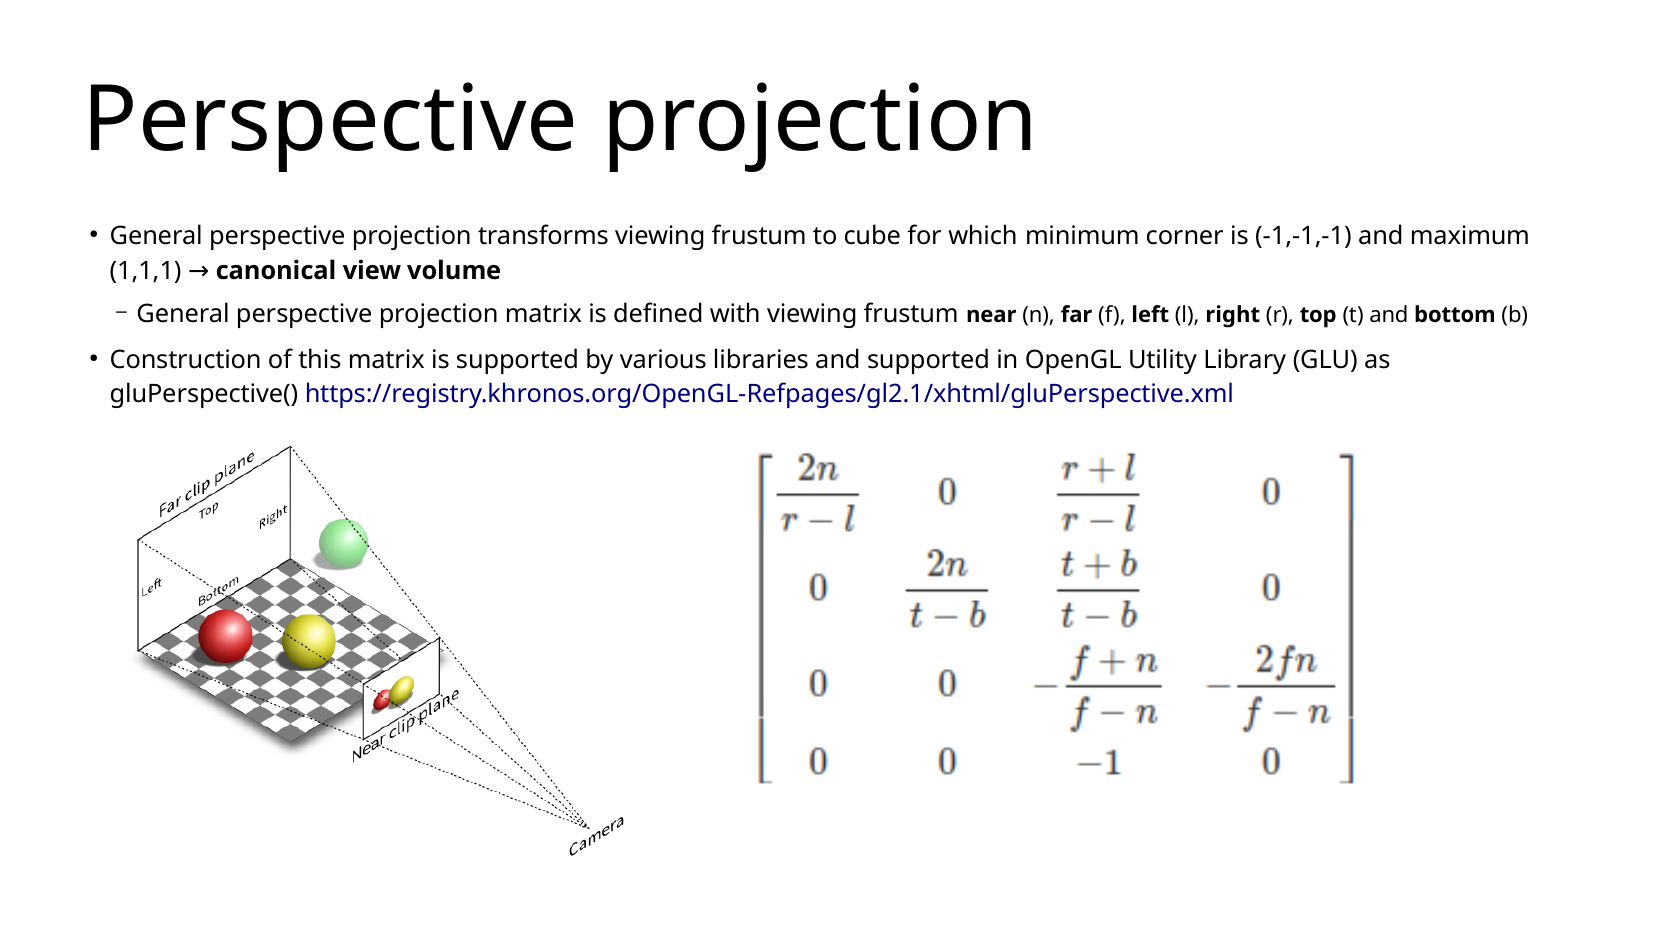

# Perspective projection
General perspective projection transforms viewing frustum to cube for which minimum corner is (-1,-1,-1) and maximum (1,1,1) → canonical view volume
General perspective projection matrix is defined with viewing frustum near (n), far (f), left (l), right (r), top (t) and bottom (b)
Construction of this matrix is supported by various libraries and supported in OpenGL Utility Library (GLU) as gluPerspective() https://registry.khronos.org/OpenGL-Refpages/gl2.1/xhtml/gluPerspective.xml